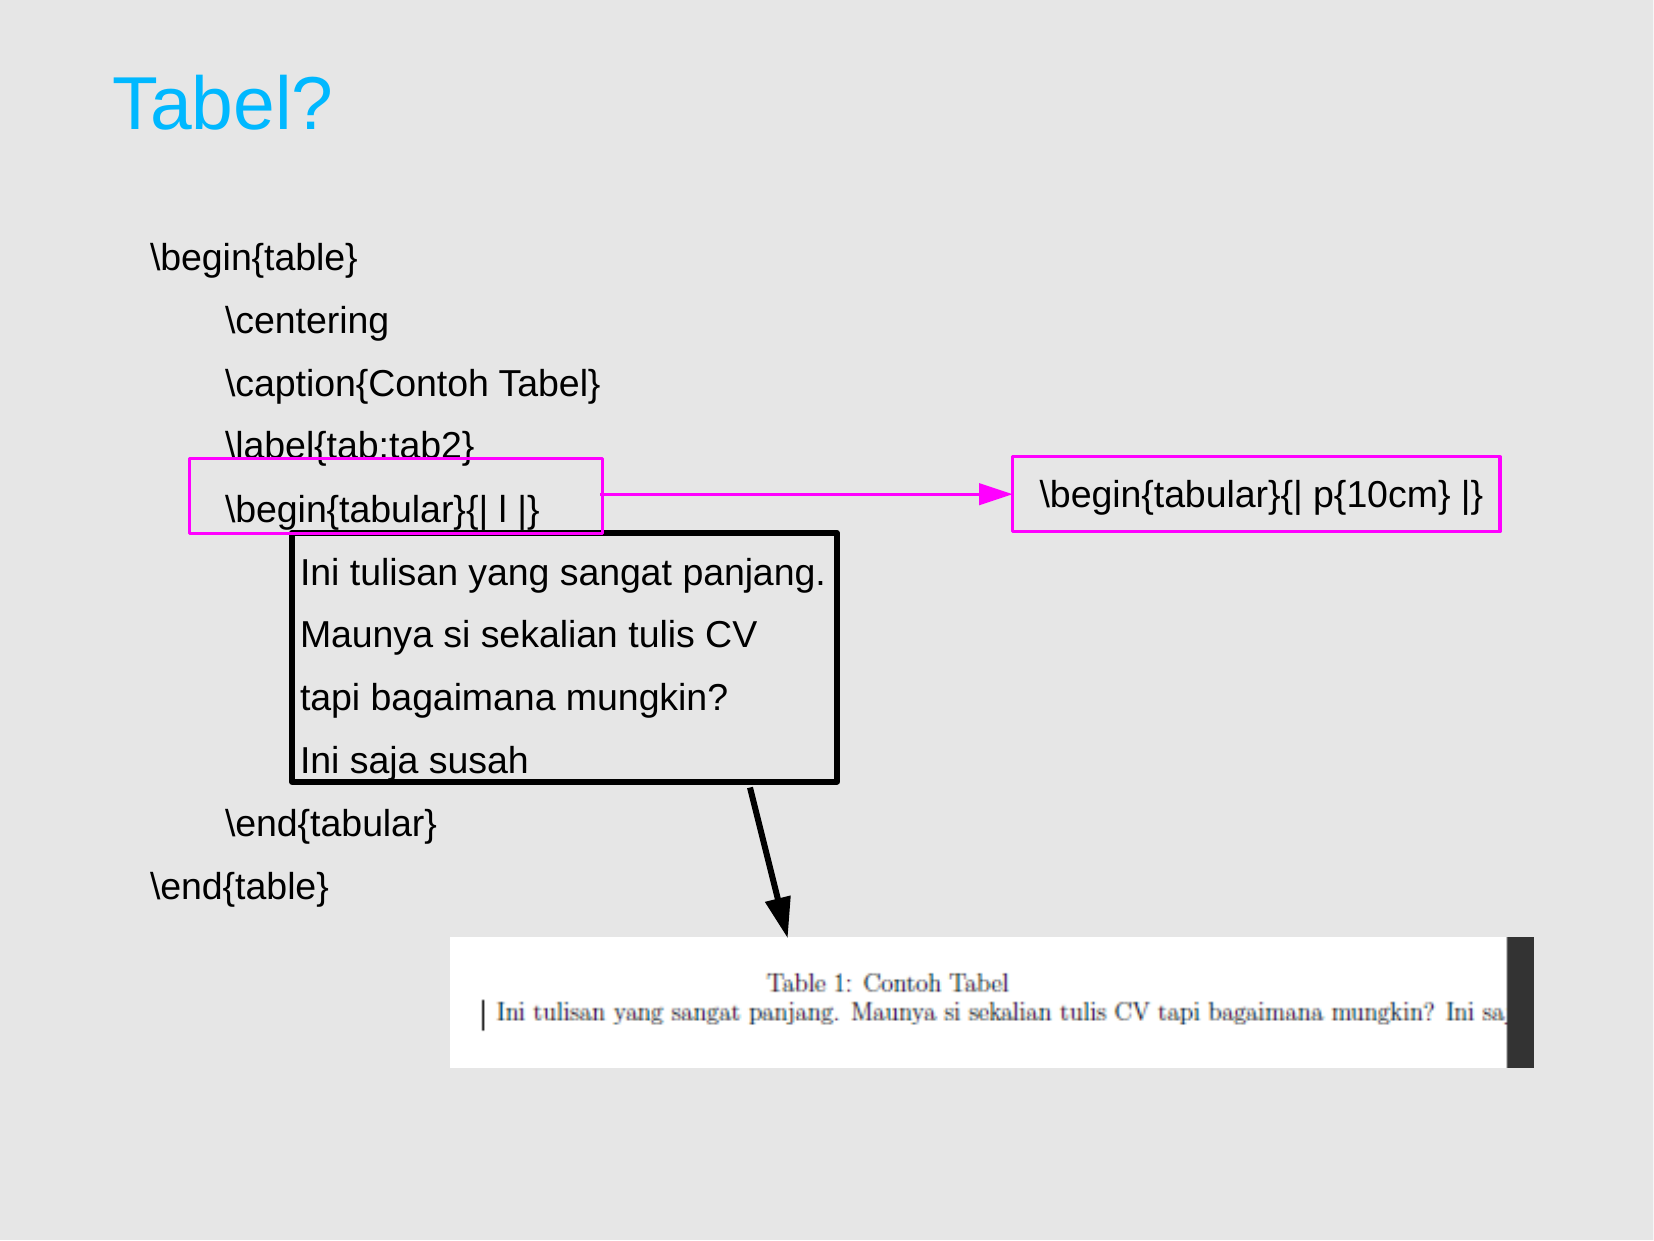

# Tabel?
\begin{table}
	\centering
	\caption{Contoh Tabel}
	\label{tab:tab2}
	\begin{tabular}{| l |}
		Ini tulisan yang sangat panjang.
		Maunya si sekalian tulis CV
		tapi bagaimana mungkin?
		Ini saja susah
	\end{tabular}
\end{table}
 \begin{tabular}{| p{10cm} |}